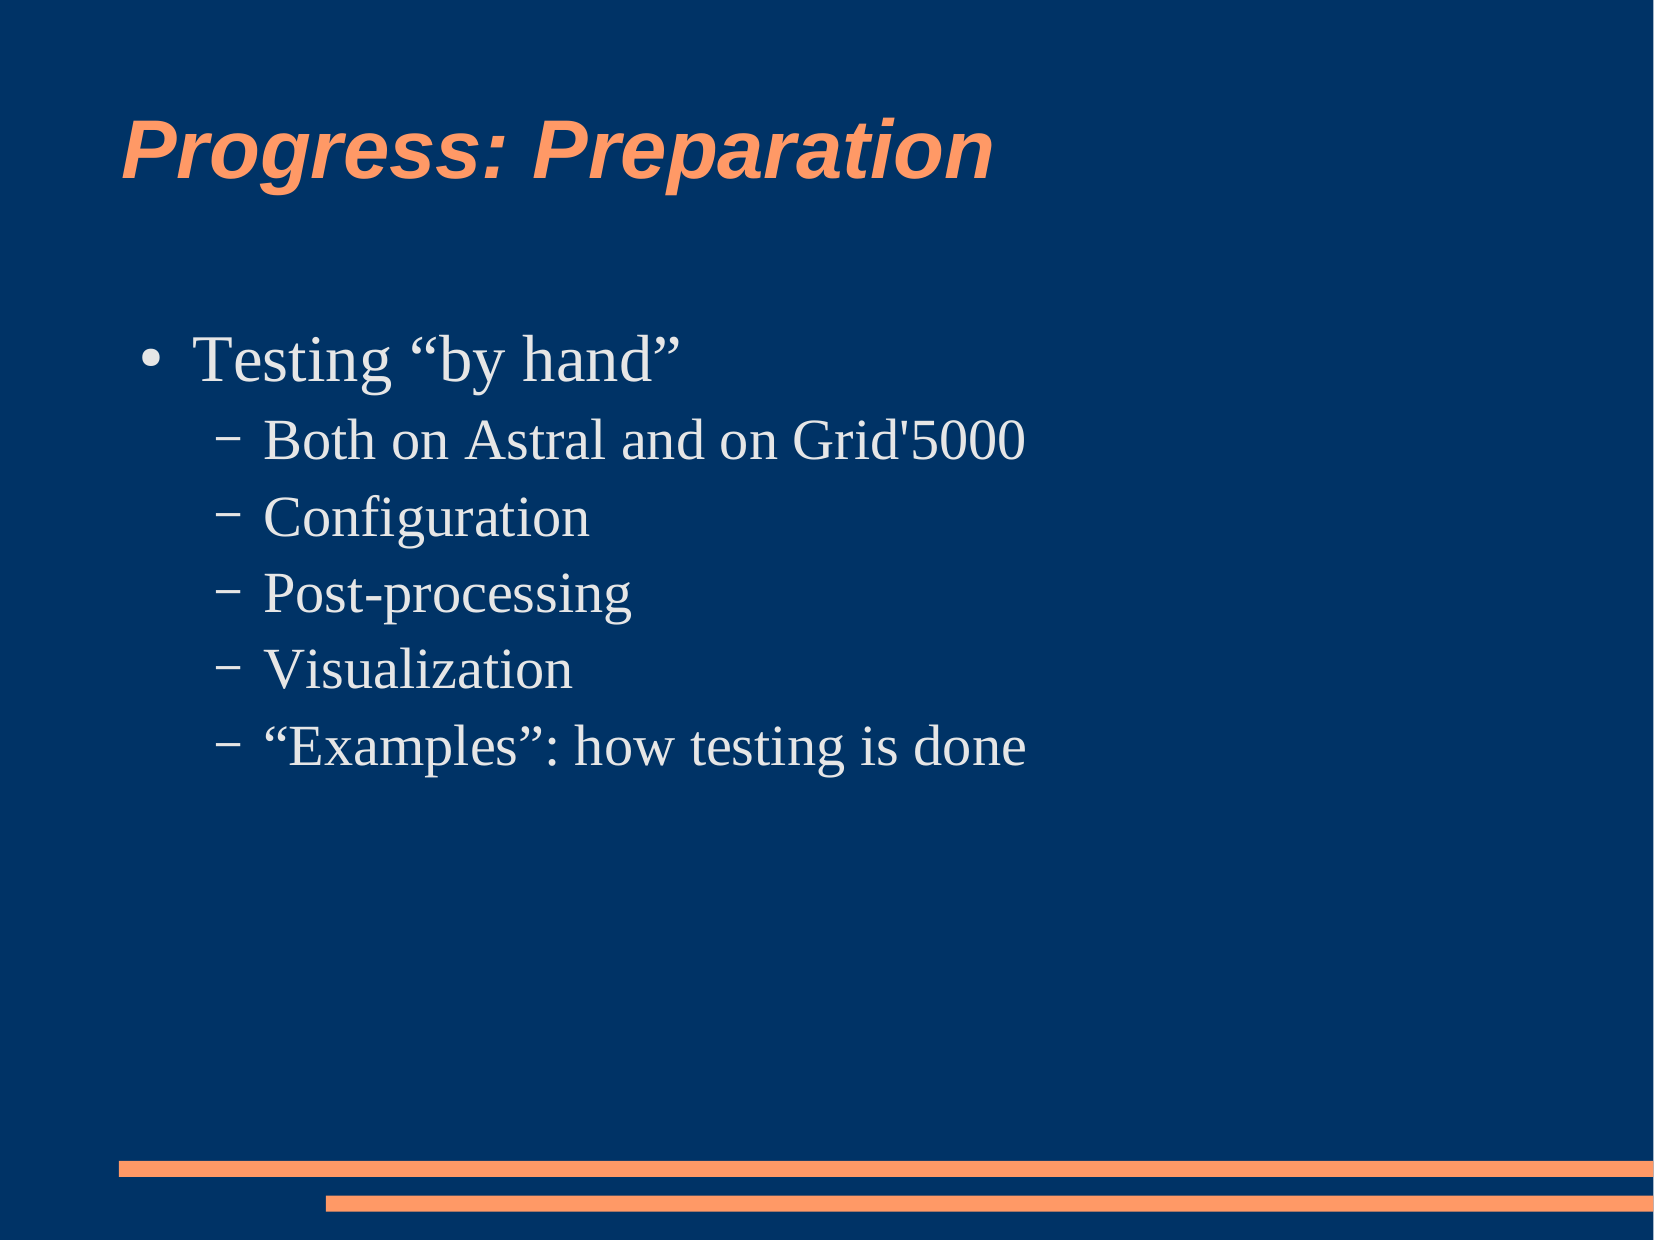

# Progress: Preparation
Testing “by hand”
Both on Astral and on Grid'5000
Configuration
Post-processing
Visualization
“Examples”: how testing is done